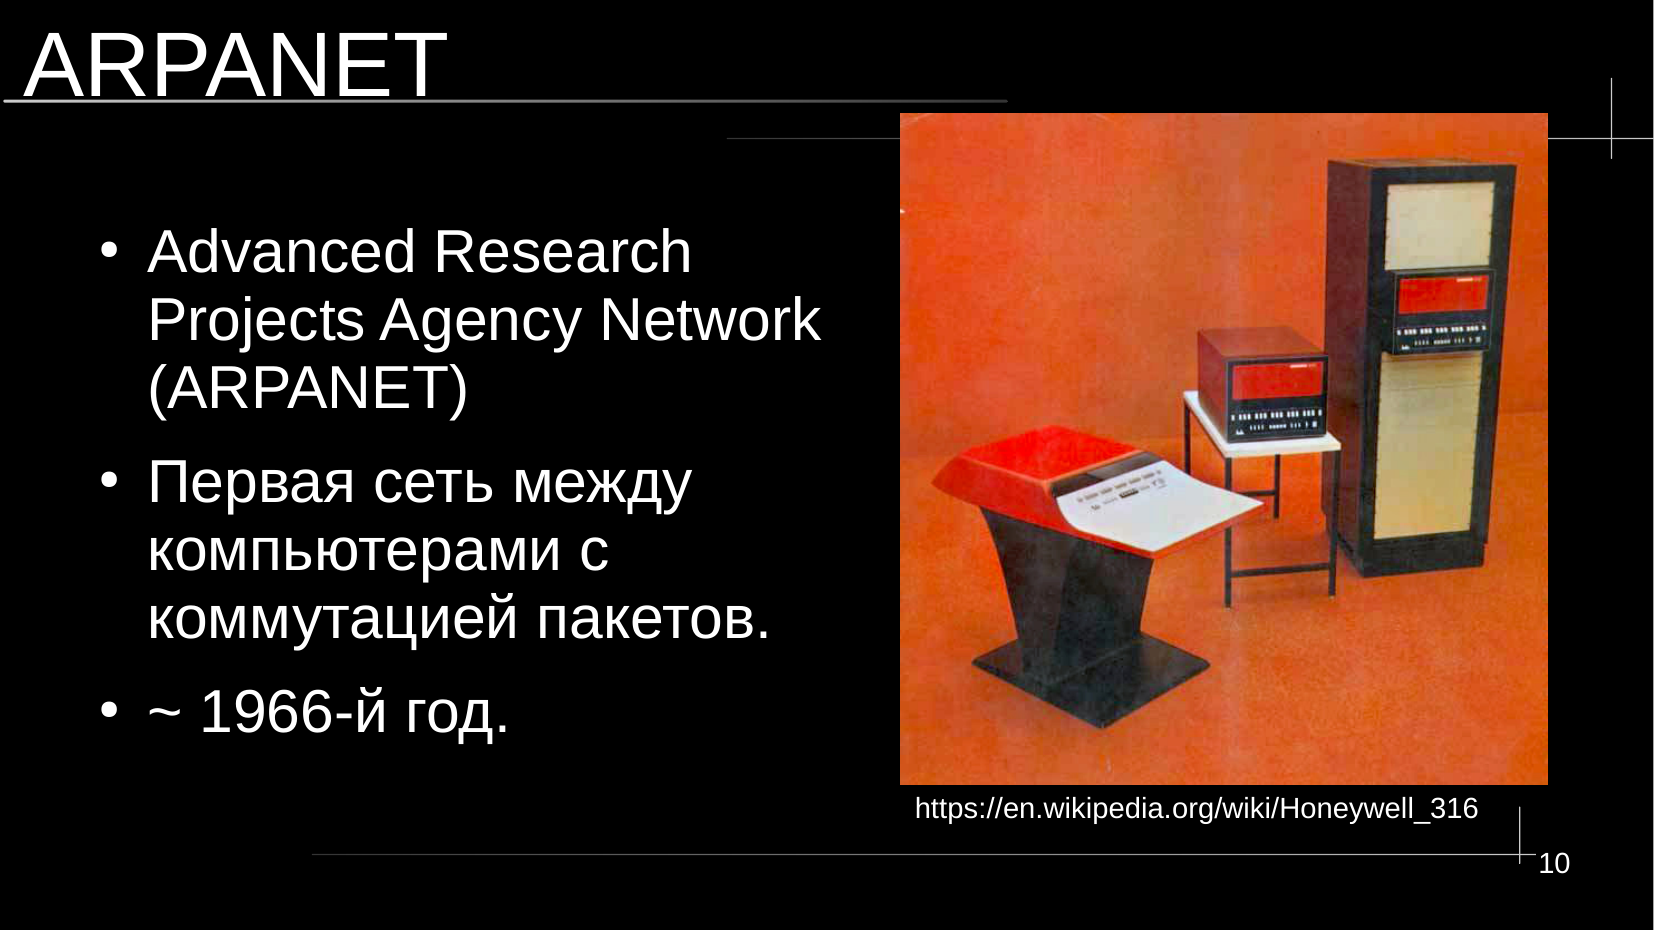

# ARPANET
Advanced Research Projects Agency Network (ARPANET)
Первая сеть между компьютерами с коммутацией пакетов.
~ 1966-й год.
https://en.wikipedia.org/wiki/Honeywell_316
10